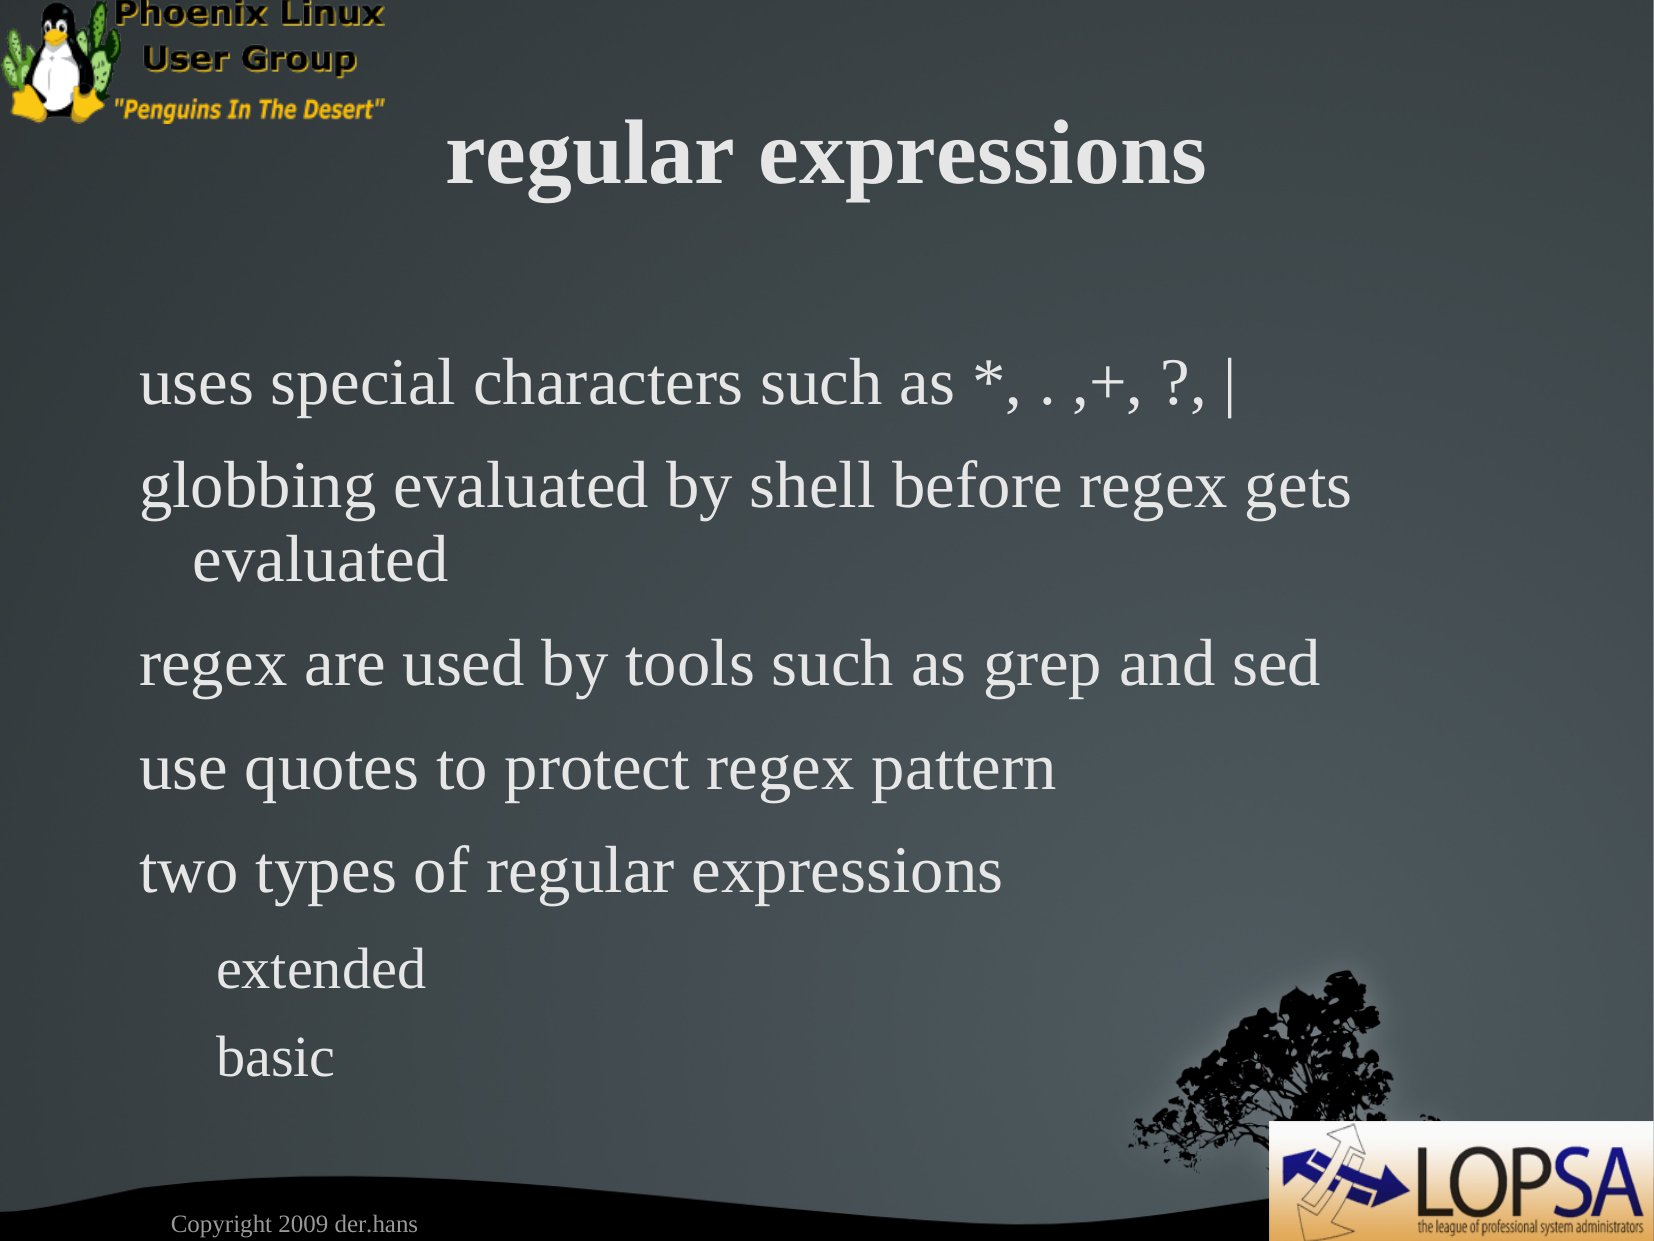

# regular expressions
uses special characters such as *, . ,+, ?, |
globbing evaluated by shell before regex gets evaluated
regex are used by tools such as grep and sed
use quotes to protect regex pattern
two types of regular expressions
extended
basic